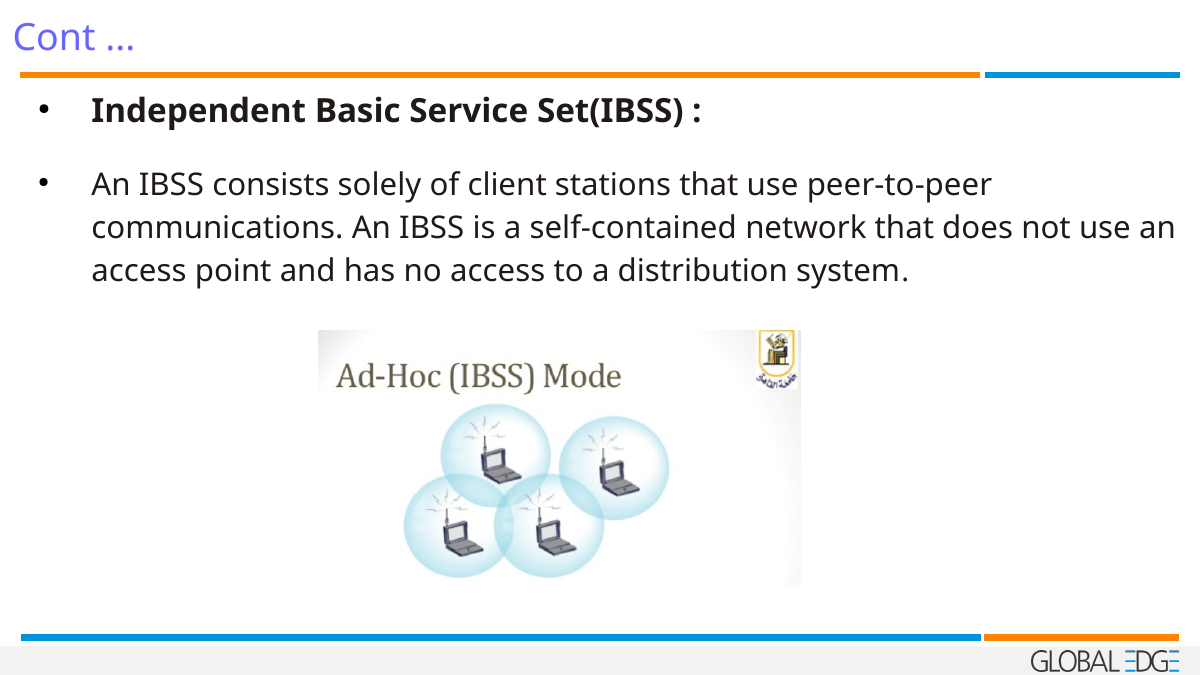

# Cont ...
Independent Basic Service Set(IBSS) :
An IBSS consists solely of client stations that use peer-to-peer communications. An IBSS is a self-contained network that does not use an access point and has no access to a distribution system.